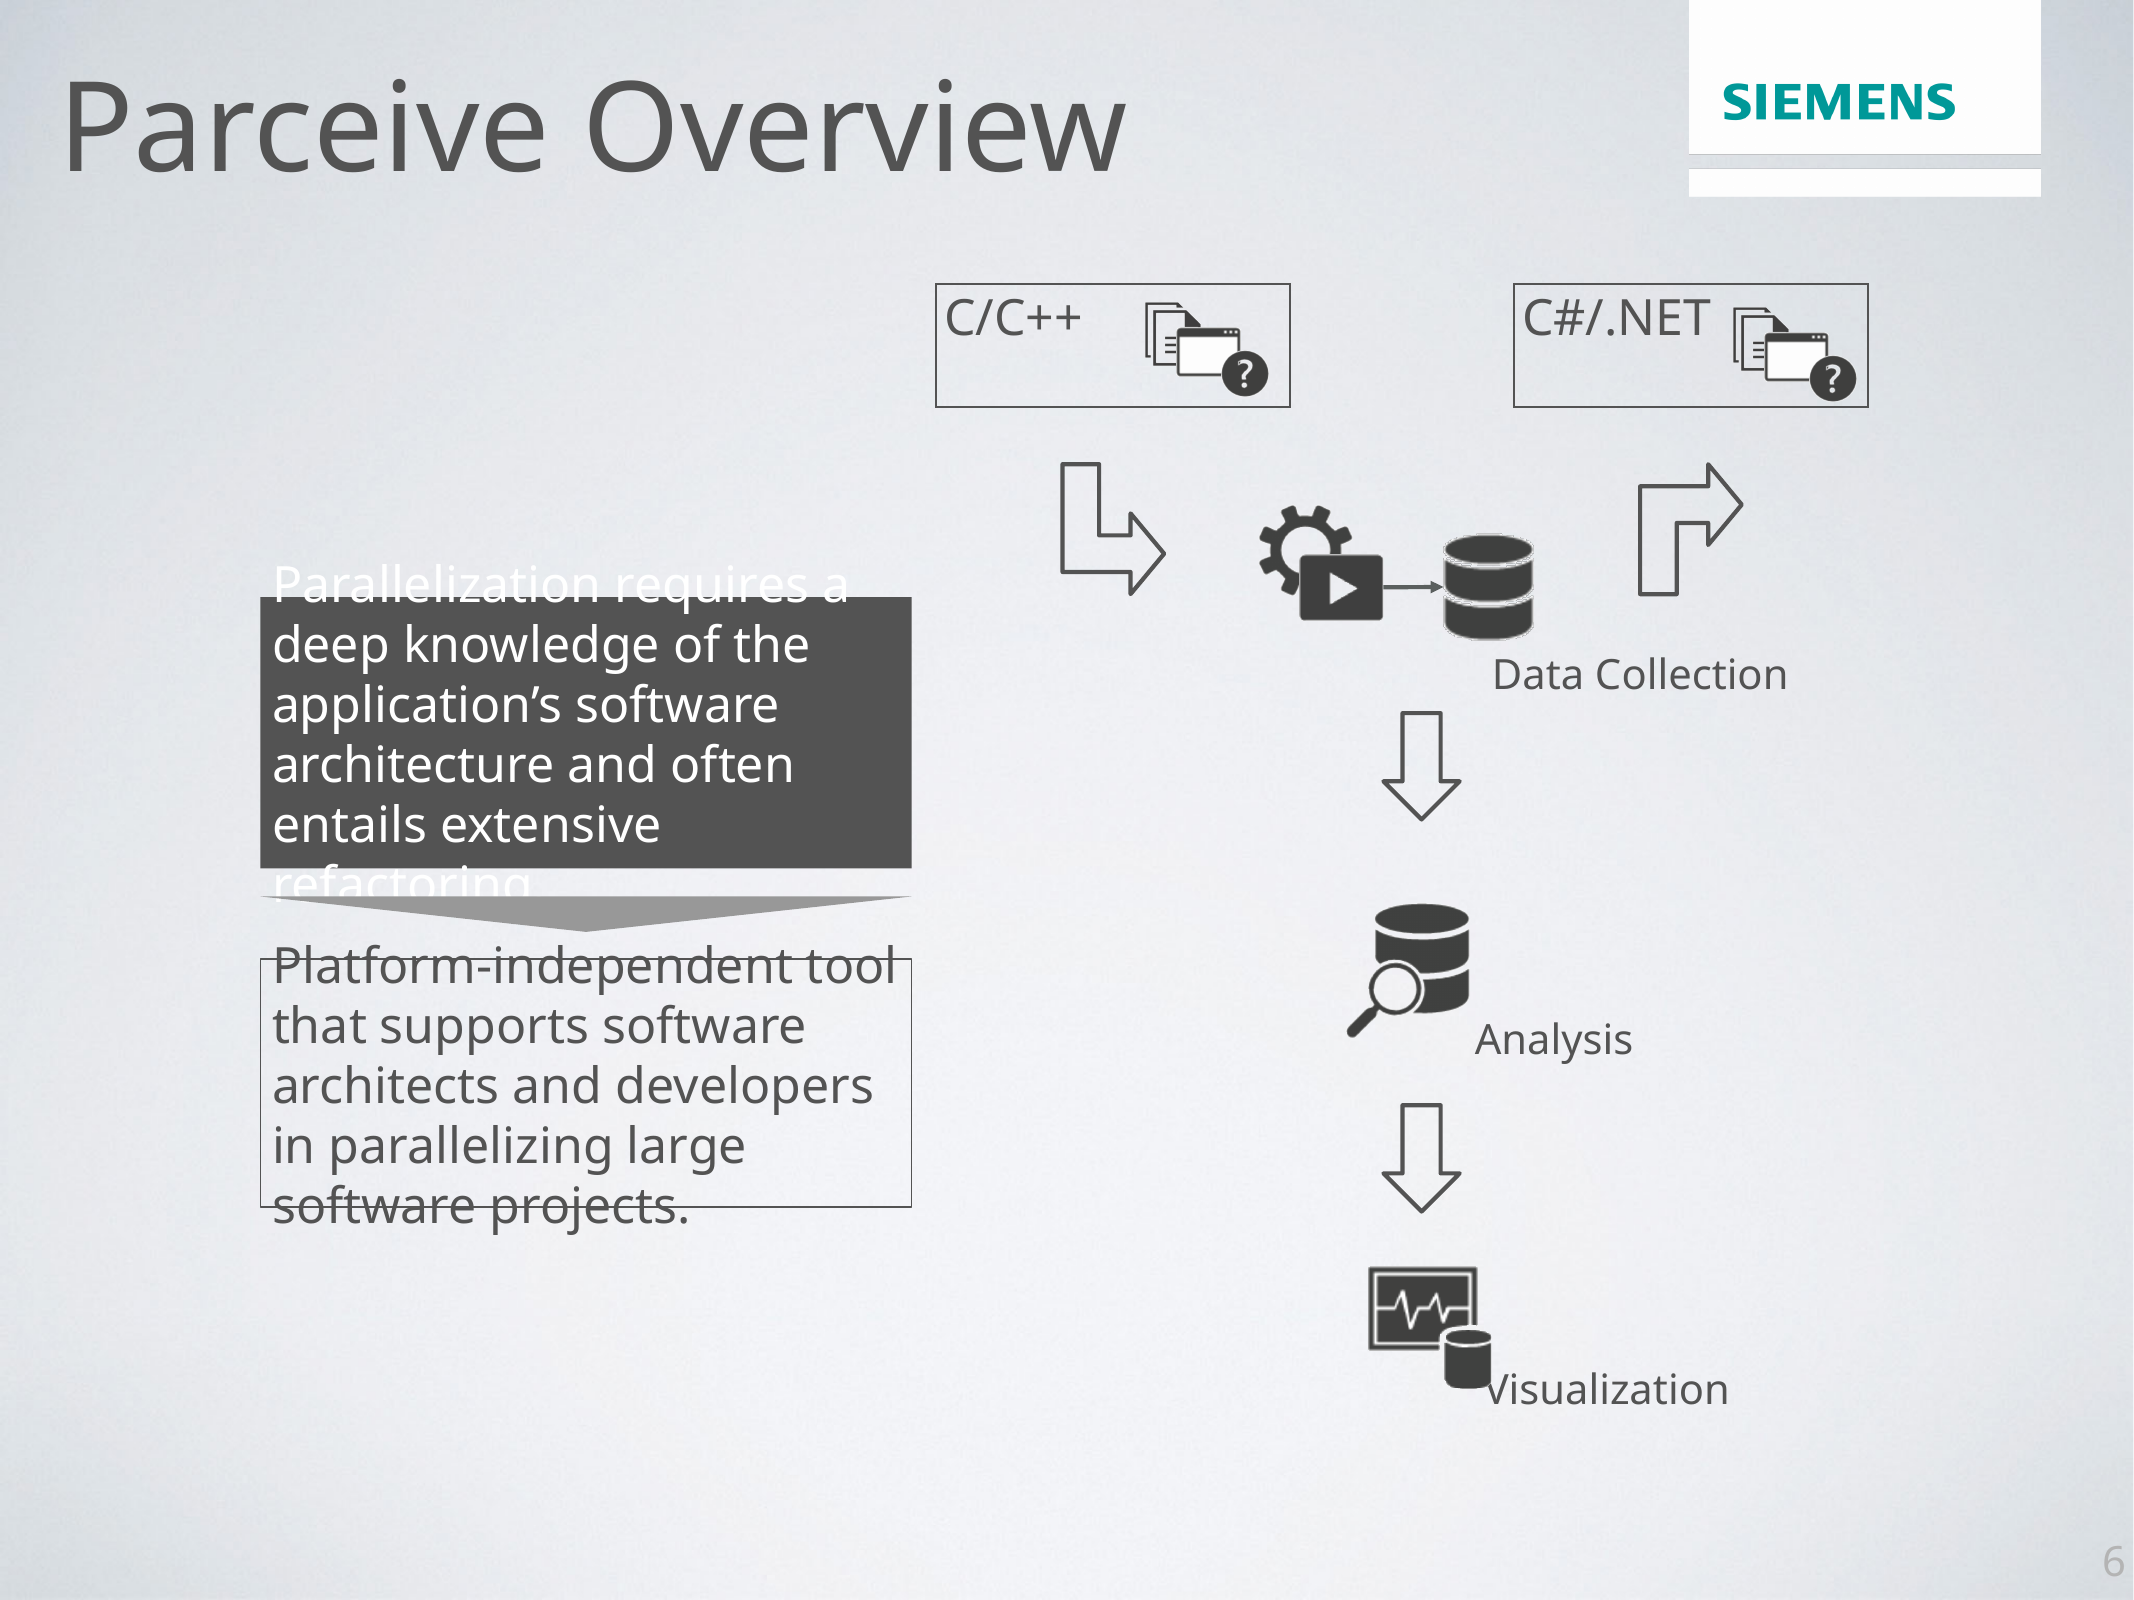

# Parceive Overview
C/C++
C#/.NET
Parallelization requires a deep knowledge of the application’s software architecture and often entails extensive refactoring.
Data Collection
Platform-independent tool that supports software architects and developers in parallelizing large software projects.
Analysis
Visualization